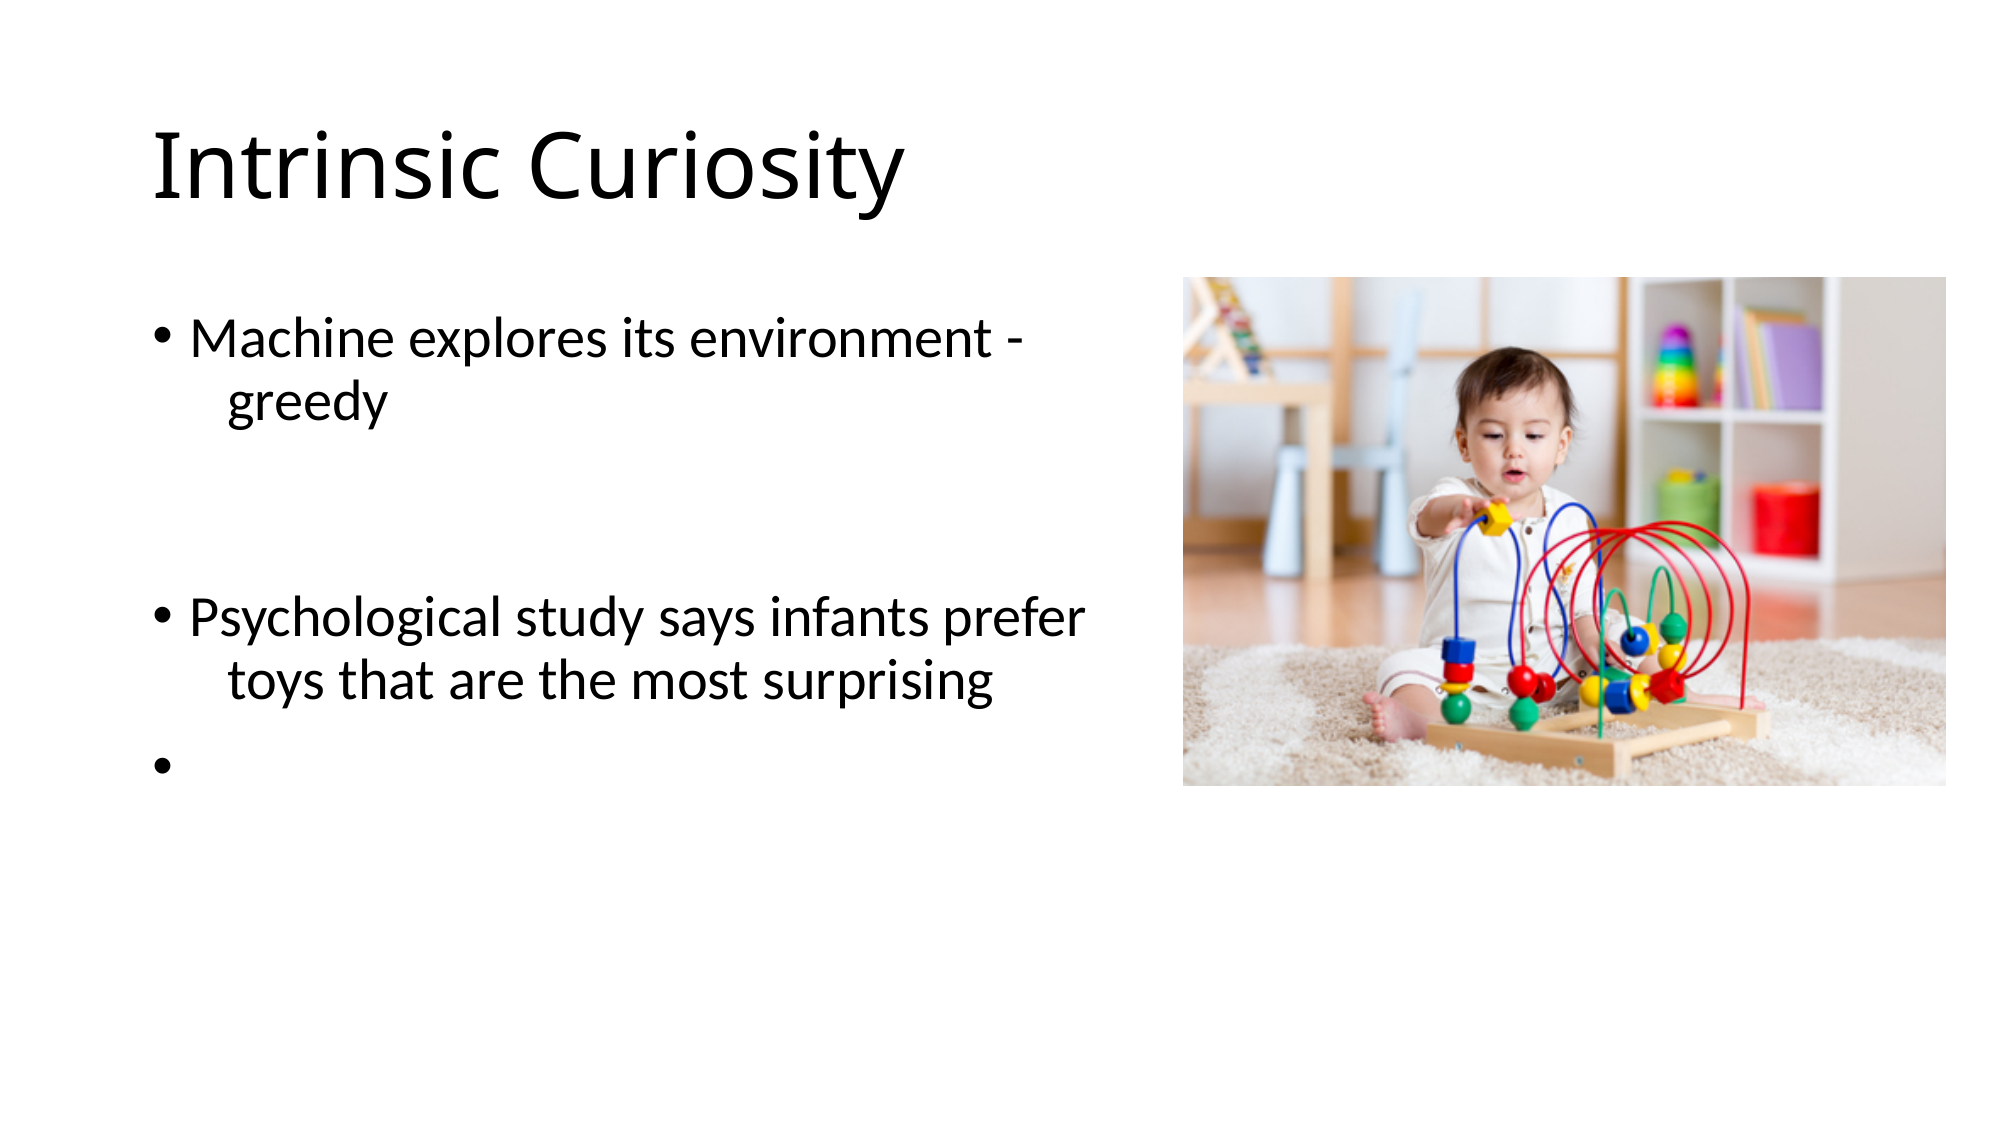

# Intrinsic Curiosity
Machine explores its environment - greedy
Psychological study says infants prefer toys that are the most surprising